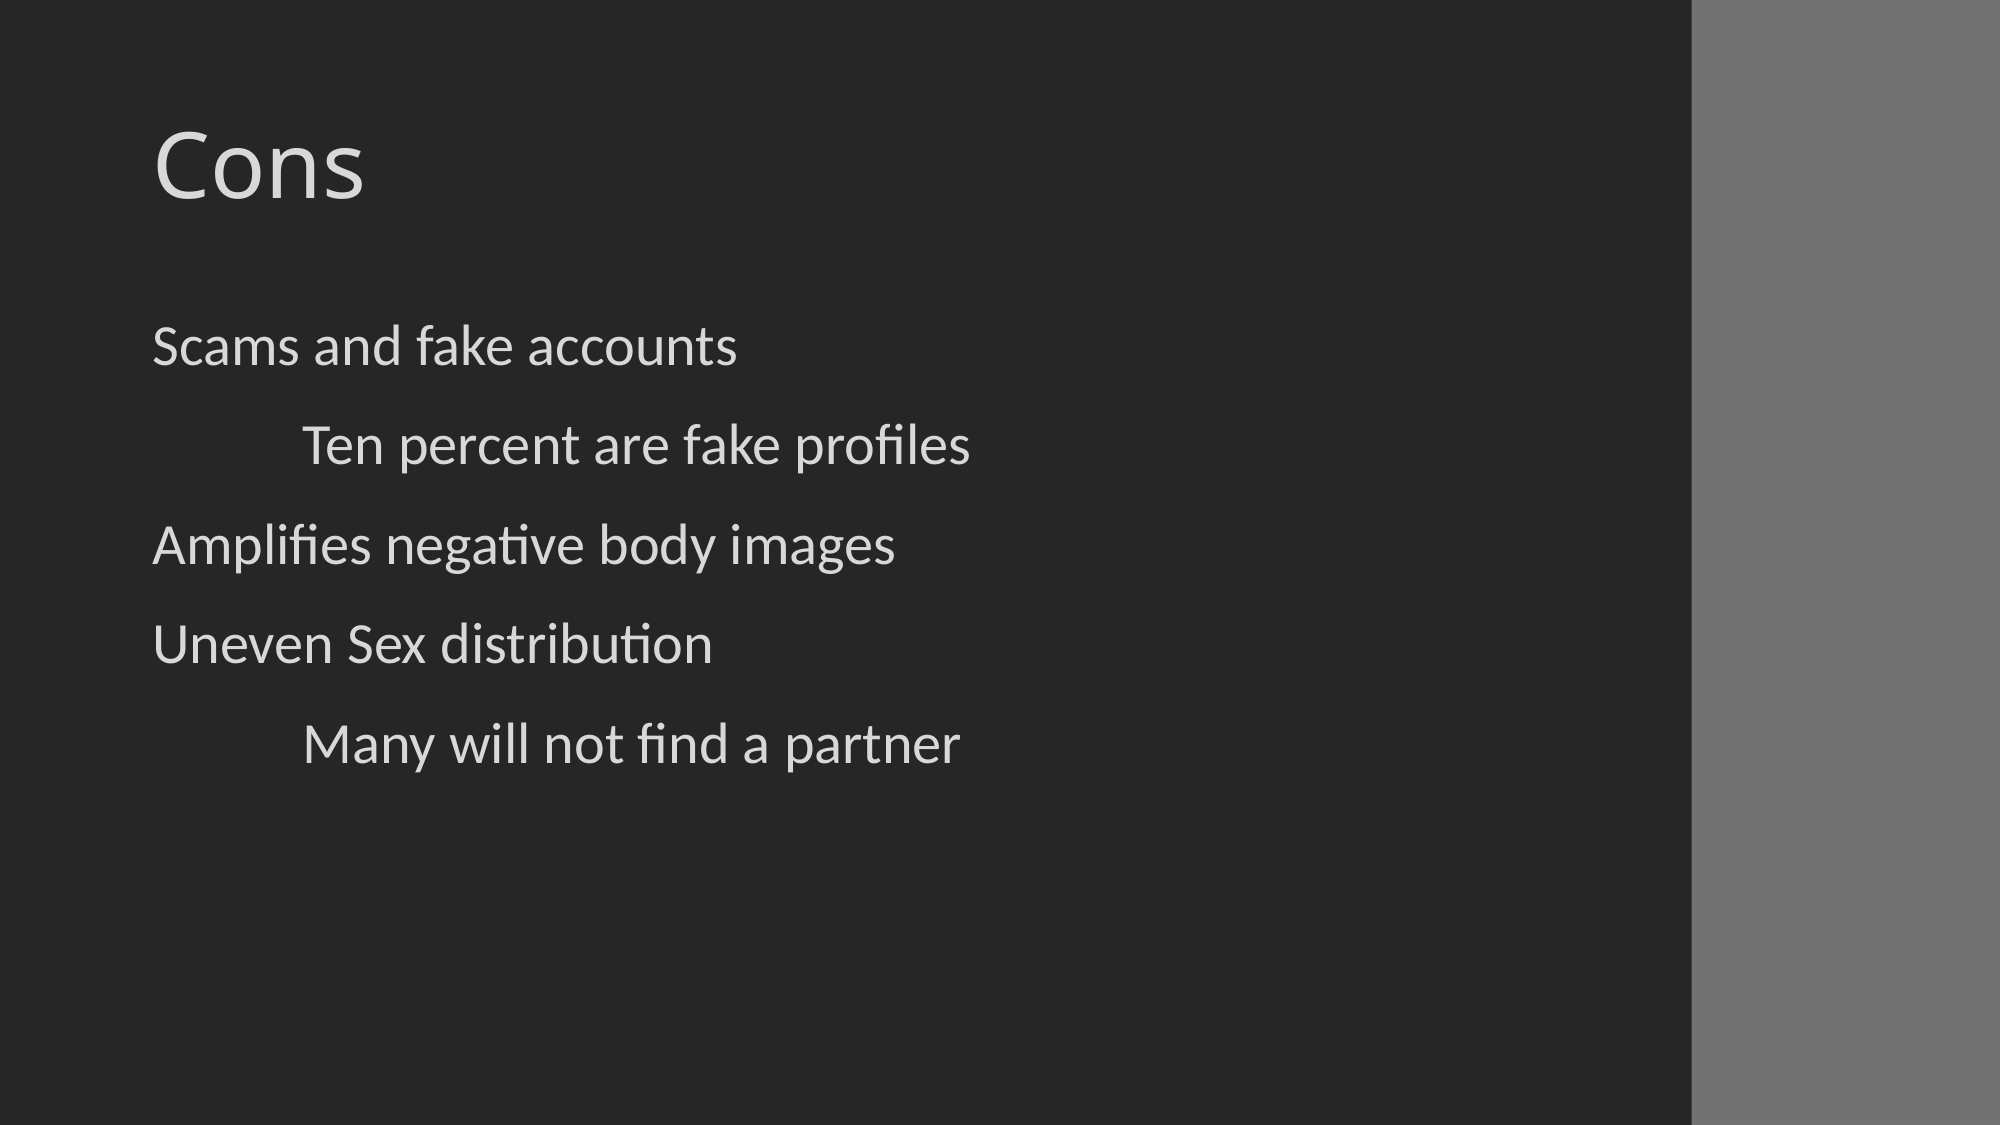

# Cons
Scams and fake accounts
 	Ten percent are fake profiles
Amplifies negative body images
Uneven Sex distribution
 	Many will not find a partner